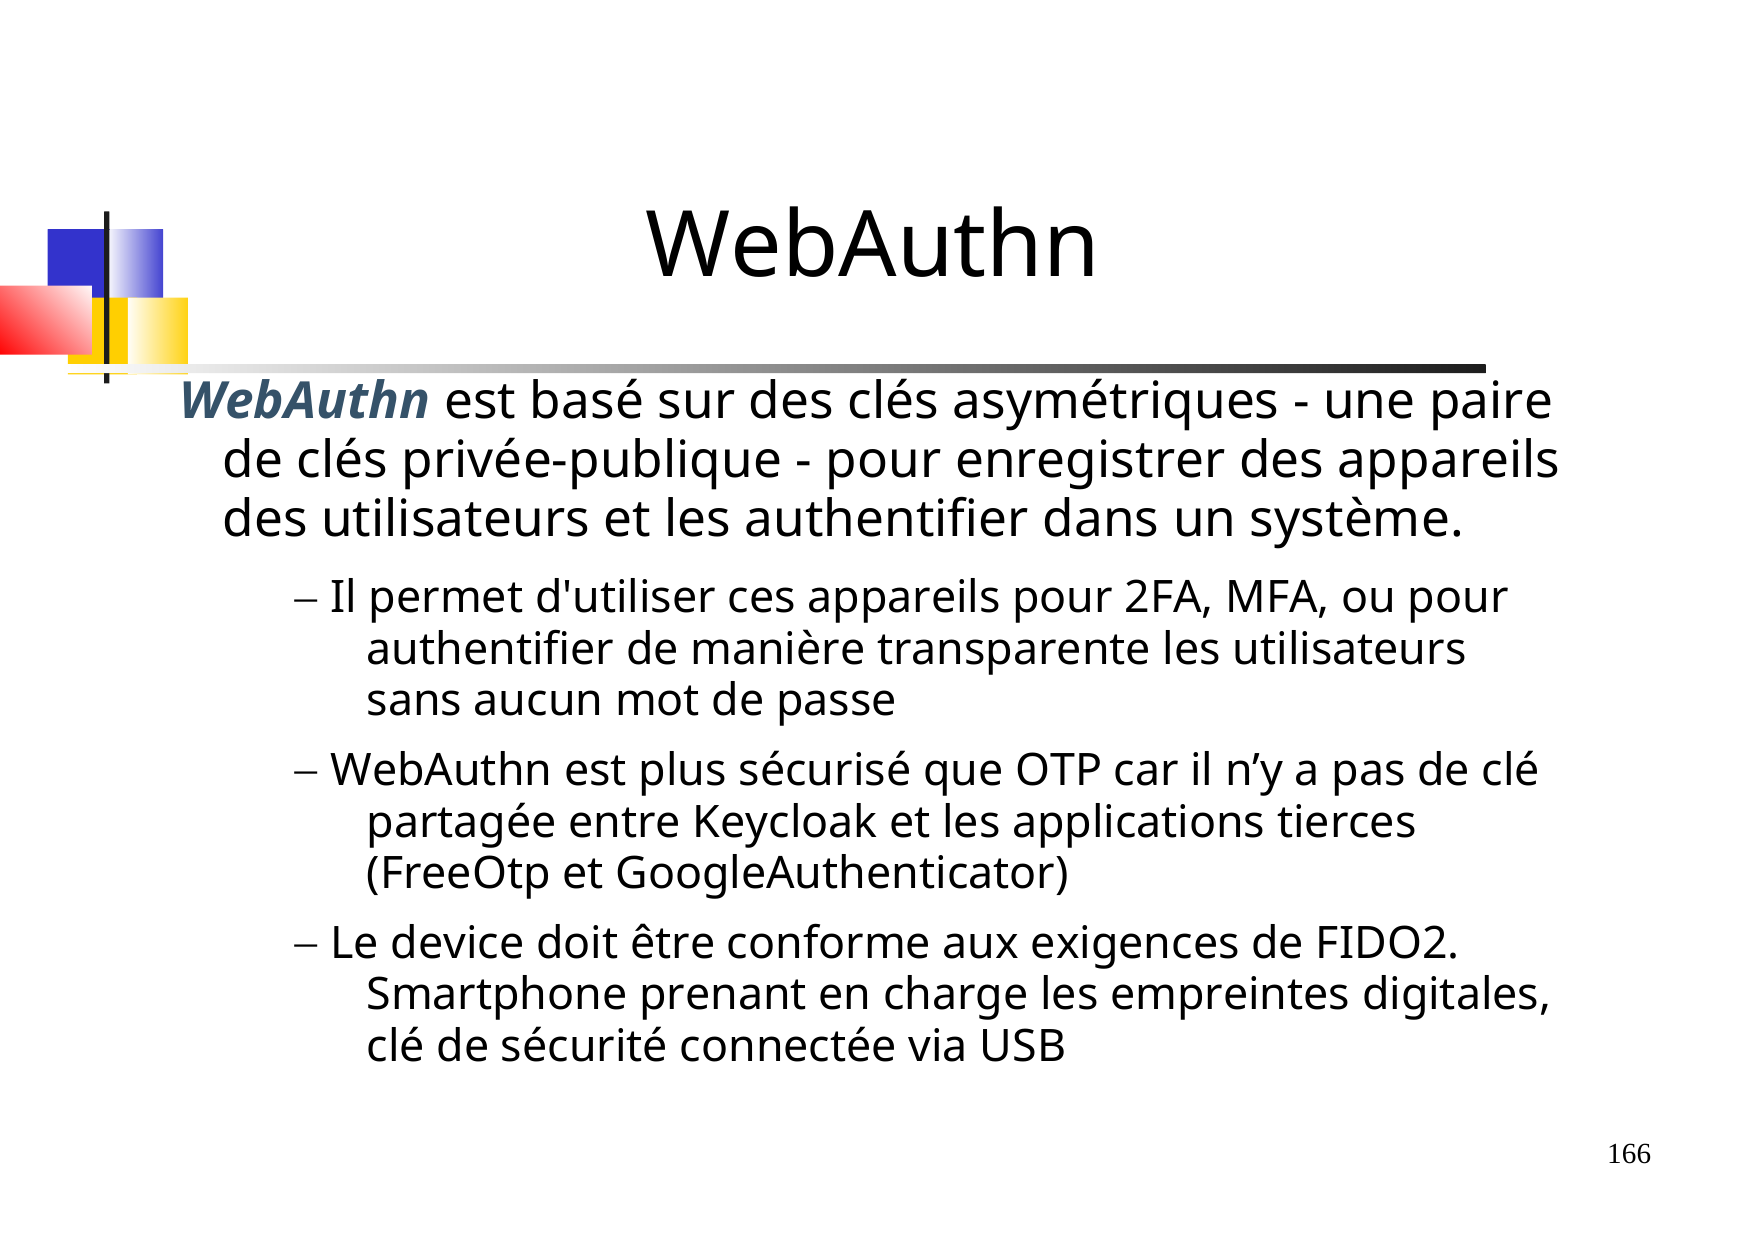

# WebAuthn
WebAuthn est basé sur des clés asymétriques - une paire de clés privée-publique - pour enregistrer des appareils des utilisateurs et les authentifier dans un système.
Il permet d'utiliser ces appareils pour 2FA, MFA, ou pour authentifier de manière transparente les utilisateurs sans aucun mot de passe
WebAuthn est plus sécurisé que OTP car il n’y a pas de clé partagée entre Keycloak et les applications tierces (FreeOtp et GoogleAuthenticator)
Le device doit être conforme aux exigences de FIDO2.
Smartphone prenant en charge les empreintes digitales, clé de sécurité connectée via USB